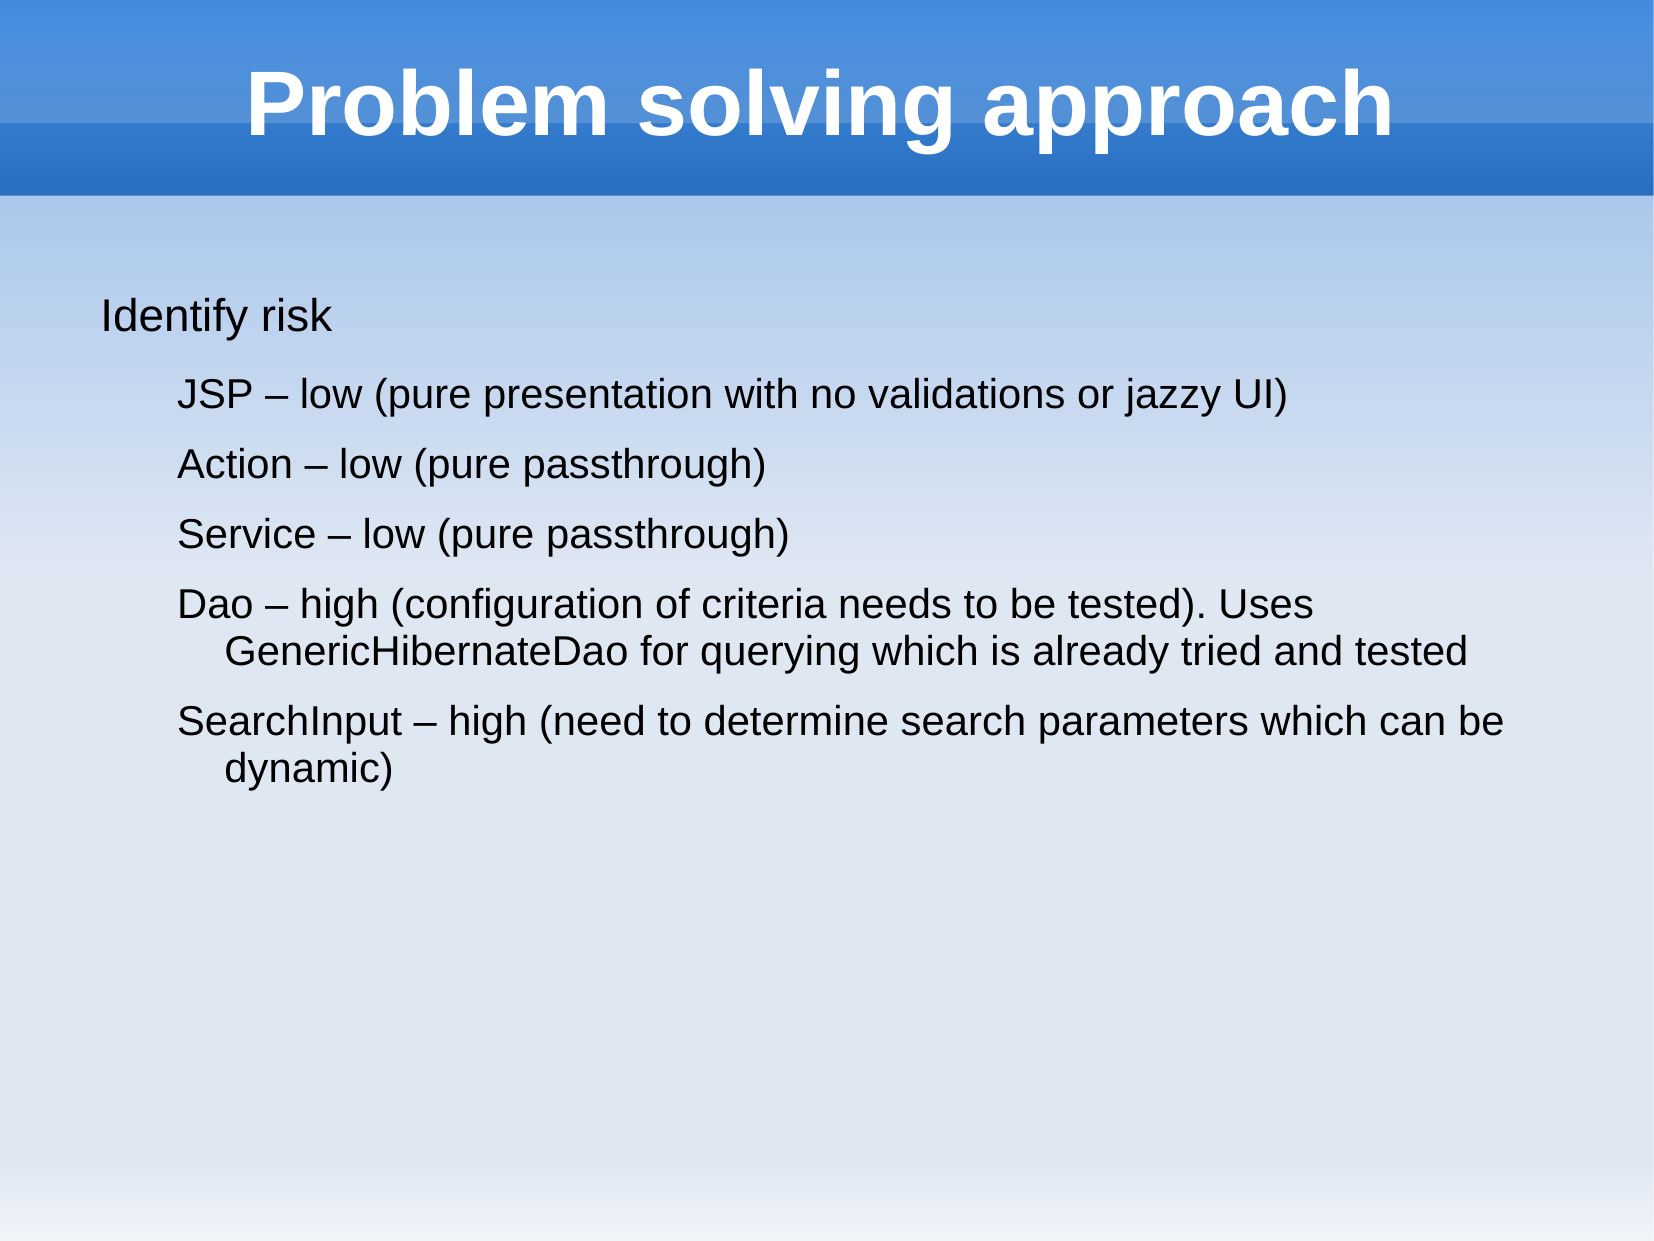

# Problem solving approach
Identify risk
JSP – low (pure presentation with no validations or jazzy UI)
Action – low (pure passthrough)
Service – low (pure passthrough)
Dao – high (configuration of criteria needs to be tested). Uses GenericHibernateDao for querying which is already tried and tested
SearchInput – high (need to determine search parameters which can be dynamic)